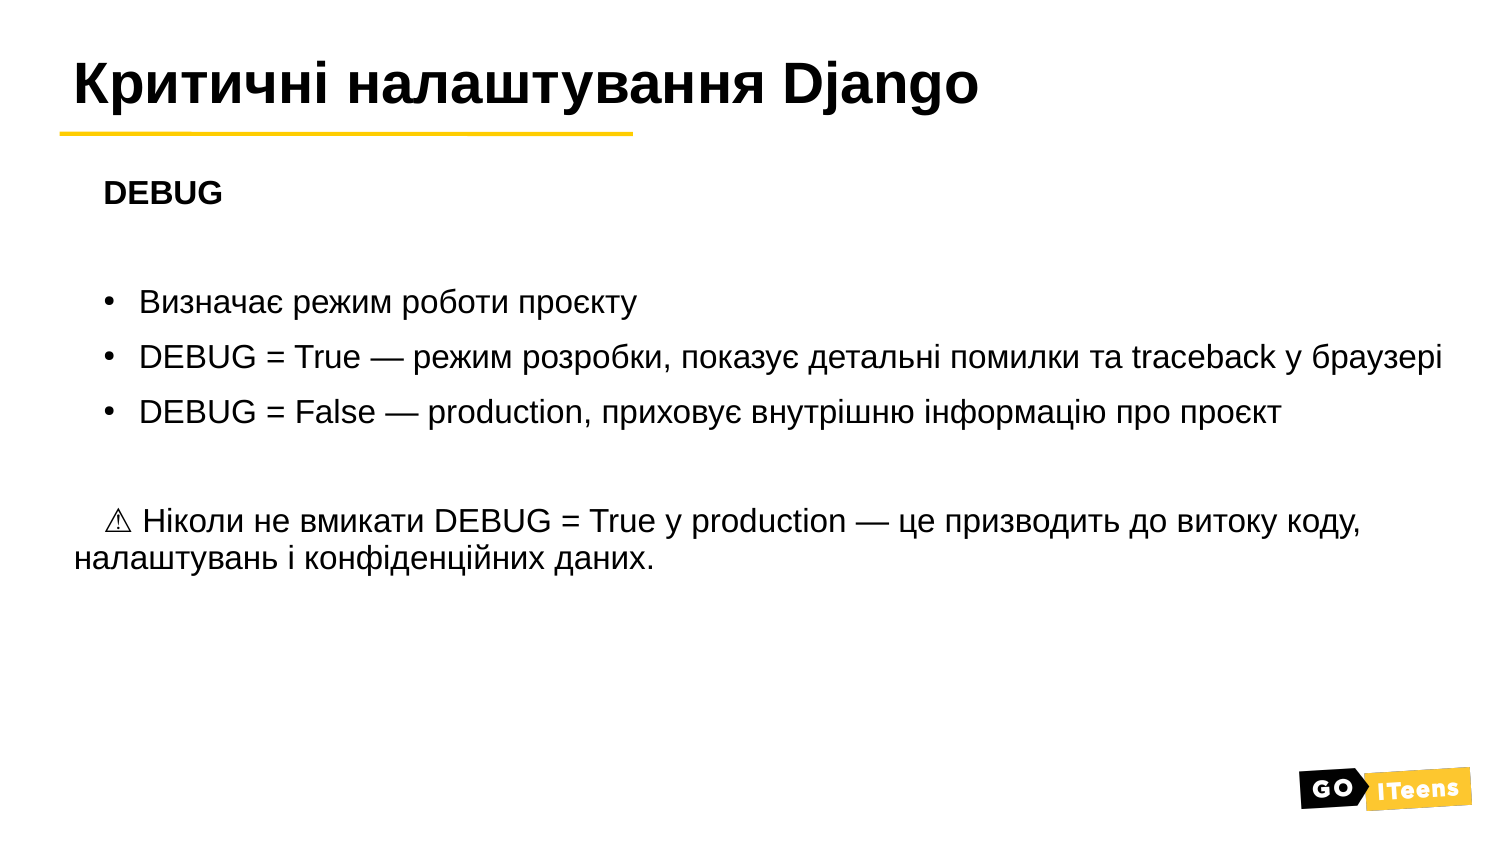

Критичні налаштування Django
DEBUG
Визначає режим роботи проєкту
DEBUG = True — режим розробки, показує детальні помилки та traceback у браузері
DEBUG = False — production, приховує внутрішню інформацію про проєкт
⚠️ Ніколи не вмикати DEBUG = True у production — це призводить до витоку коду, налаштувань і конфіденційних даних.